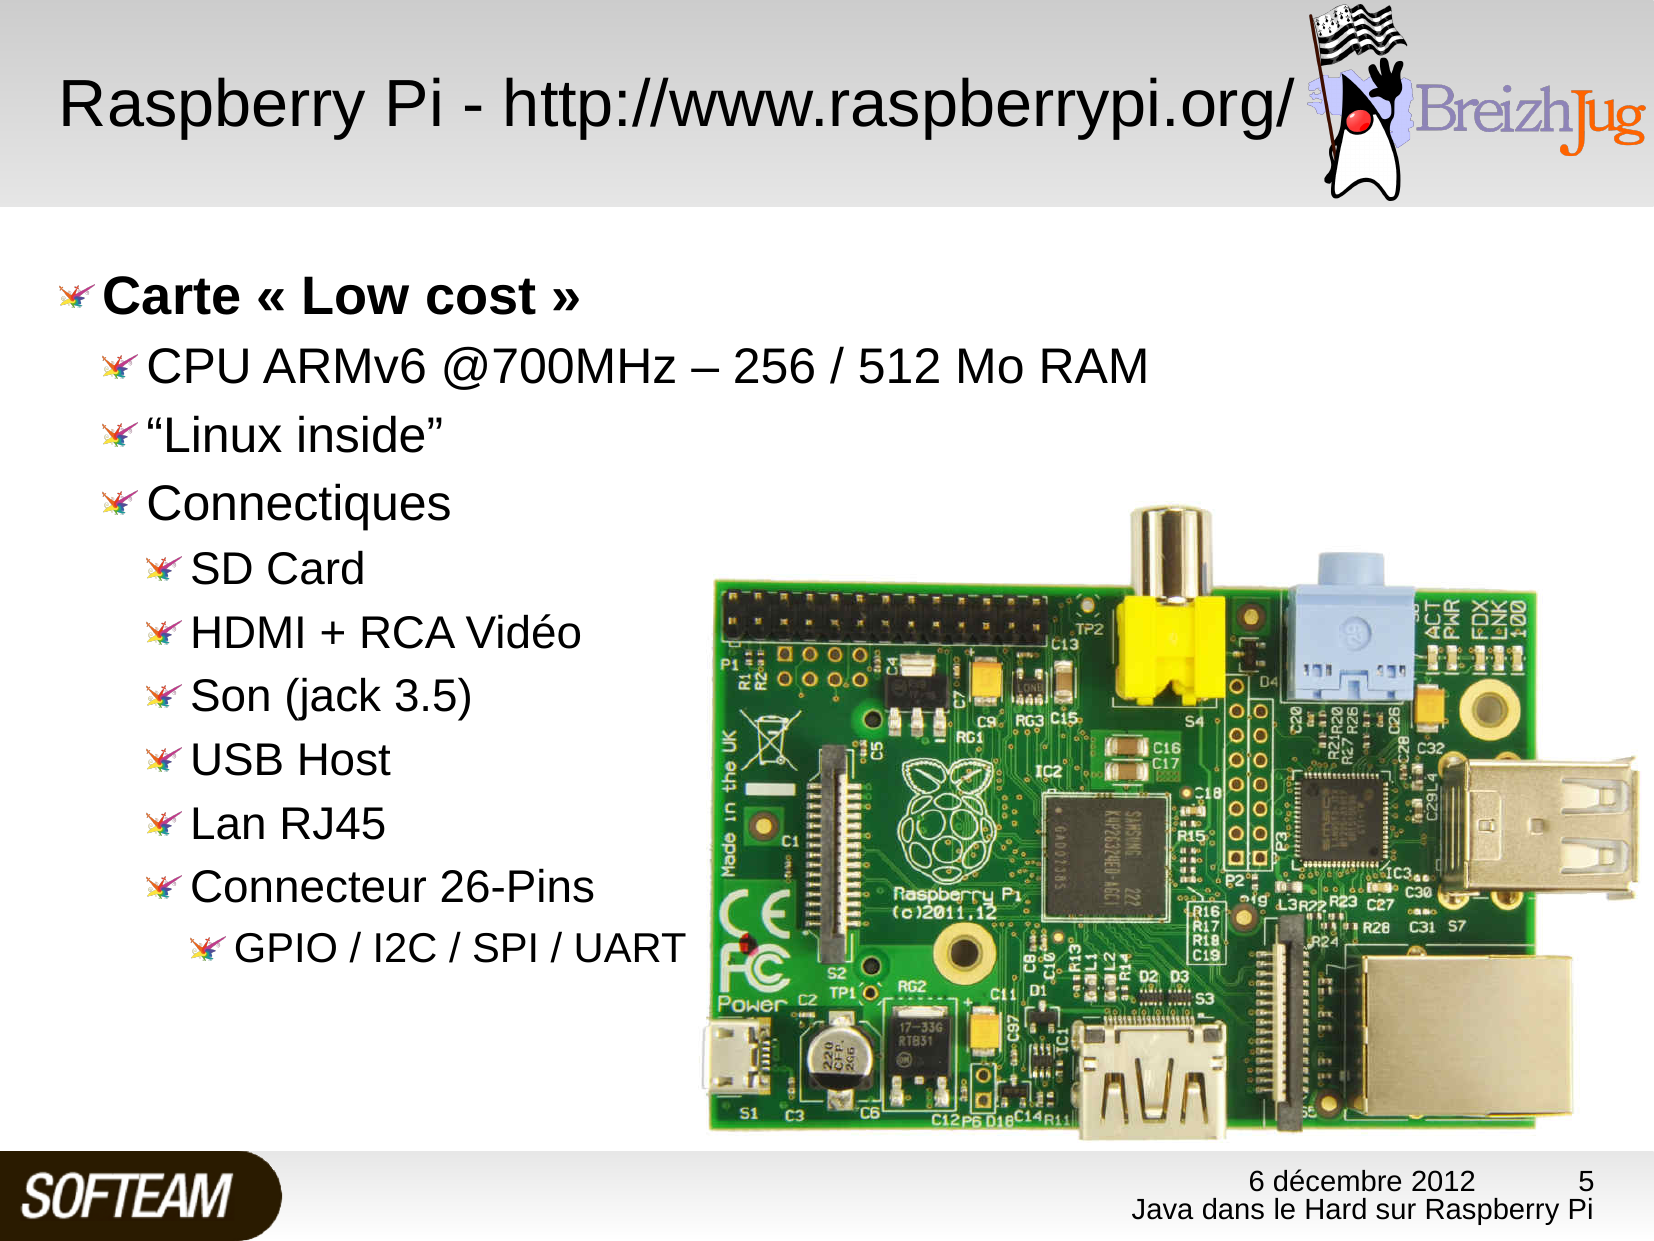

# Raspberry Pi - http://www.raspberrypi.org/
Carte « Low cost »
CPU ARMv6 @700MHz – 256 / 512 Mo RAM
“Linux inside”
Connectiques
SD Card
HDMI + RCA Vidéo
Son (jack 3.5)
USB Host
Lan RJ45
Connecteur 26-Pins
GPIO / I2C / SPI / UART
14 septembre 2012
5
Beaglebone - JugSummerCamp 2012